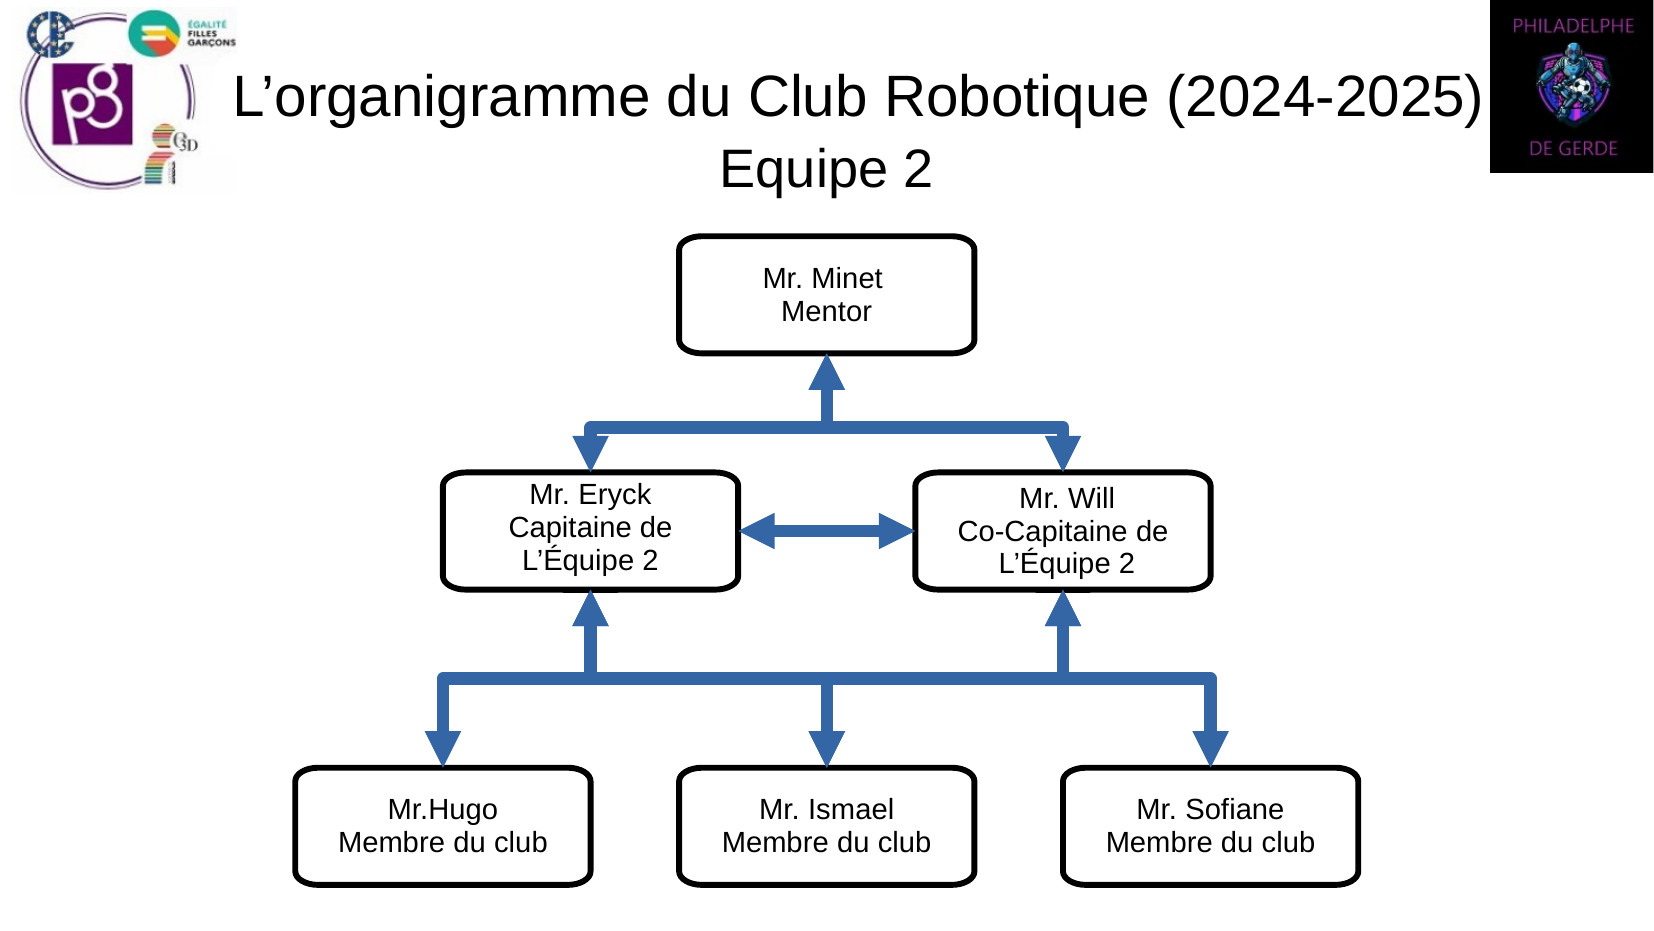

# L’organigramme du Club Robotique (2024-2025)
Equipe 2
Mr. Minet
Mentor
Mr. Eryck
Capitaine de
L’Équipe 2
 Mr. Will
Co-Capitaine de
 L’Équipe 2
Mr.Hugo
Membre du club
Mr. Ismael
Membre du club
Mr. Sofiane
Membre du club